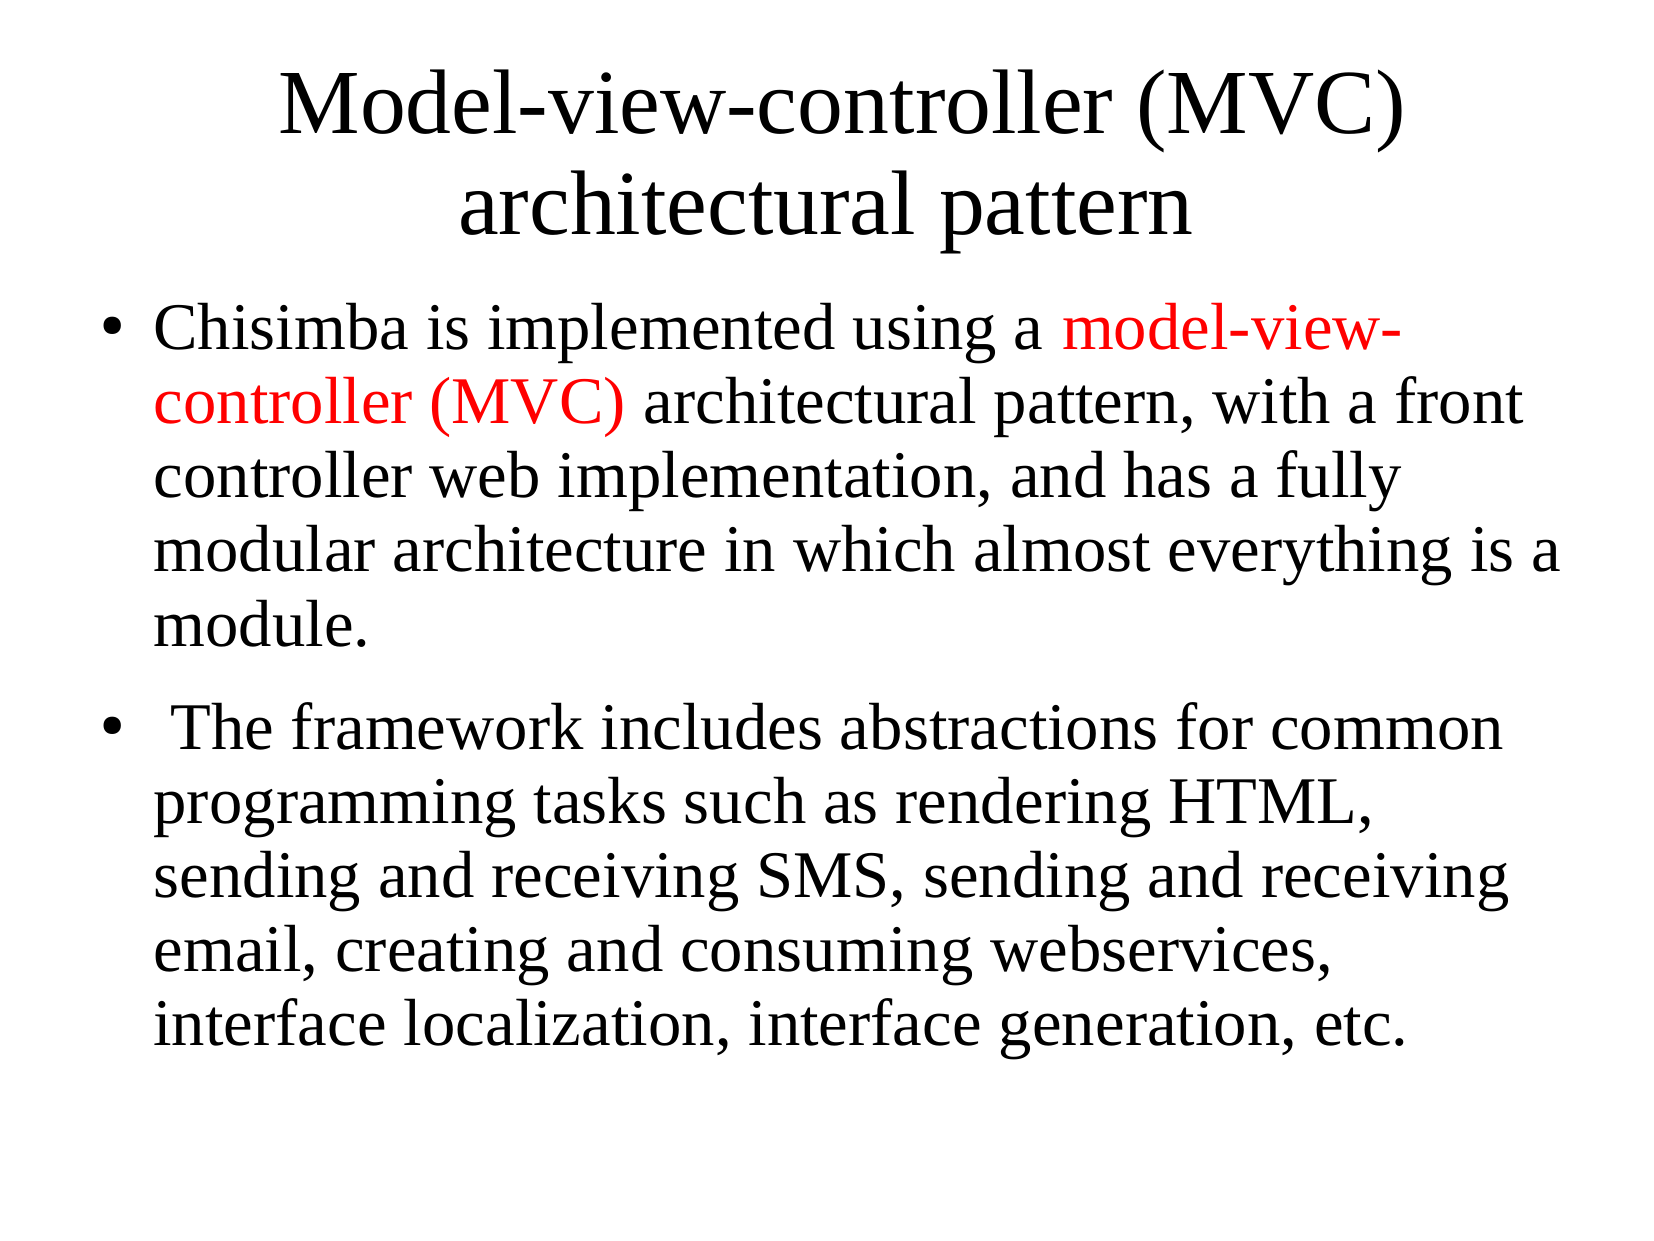

# Model-view-controller (MVC) architectural pattern
Chisimba is implemented using a model-view-controller (MVC) architectural pattern, with a front controller web implementation, and has a fully modular architecture in which almost everything is a module.
 The framework includes abstractions for common programming tasks such as rendering HTML, sending and receiving SMS, sending and receiving email, creating and consuming webservices, interface localization, interface generation, etc.